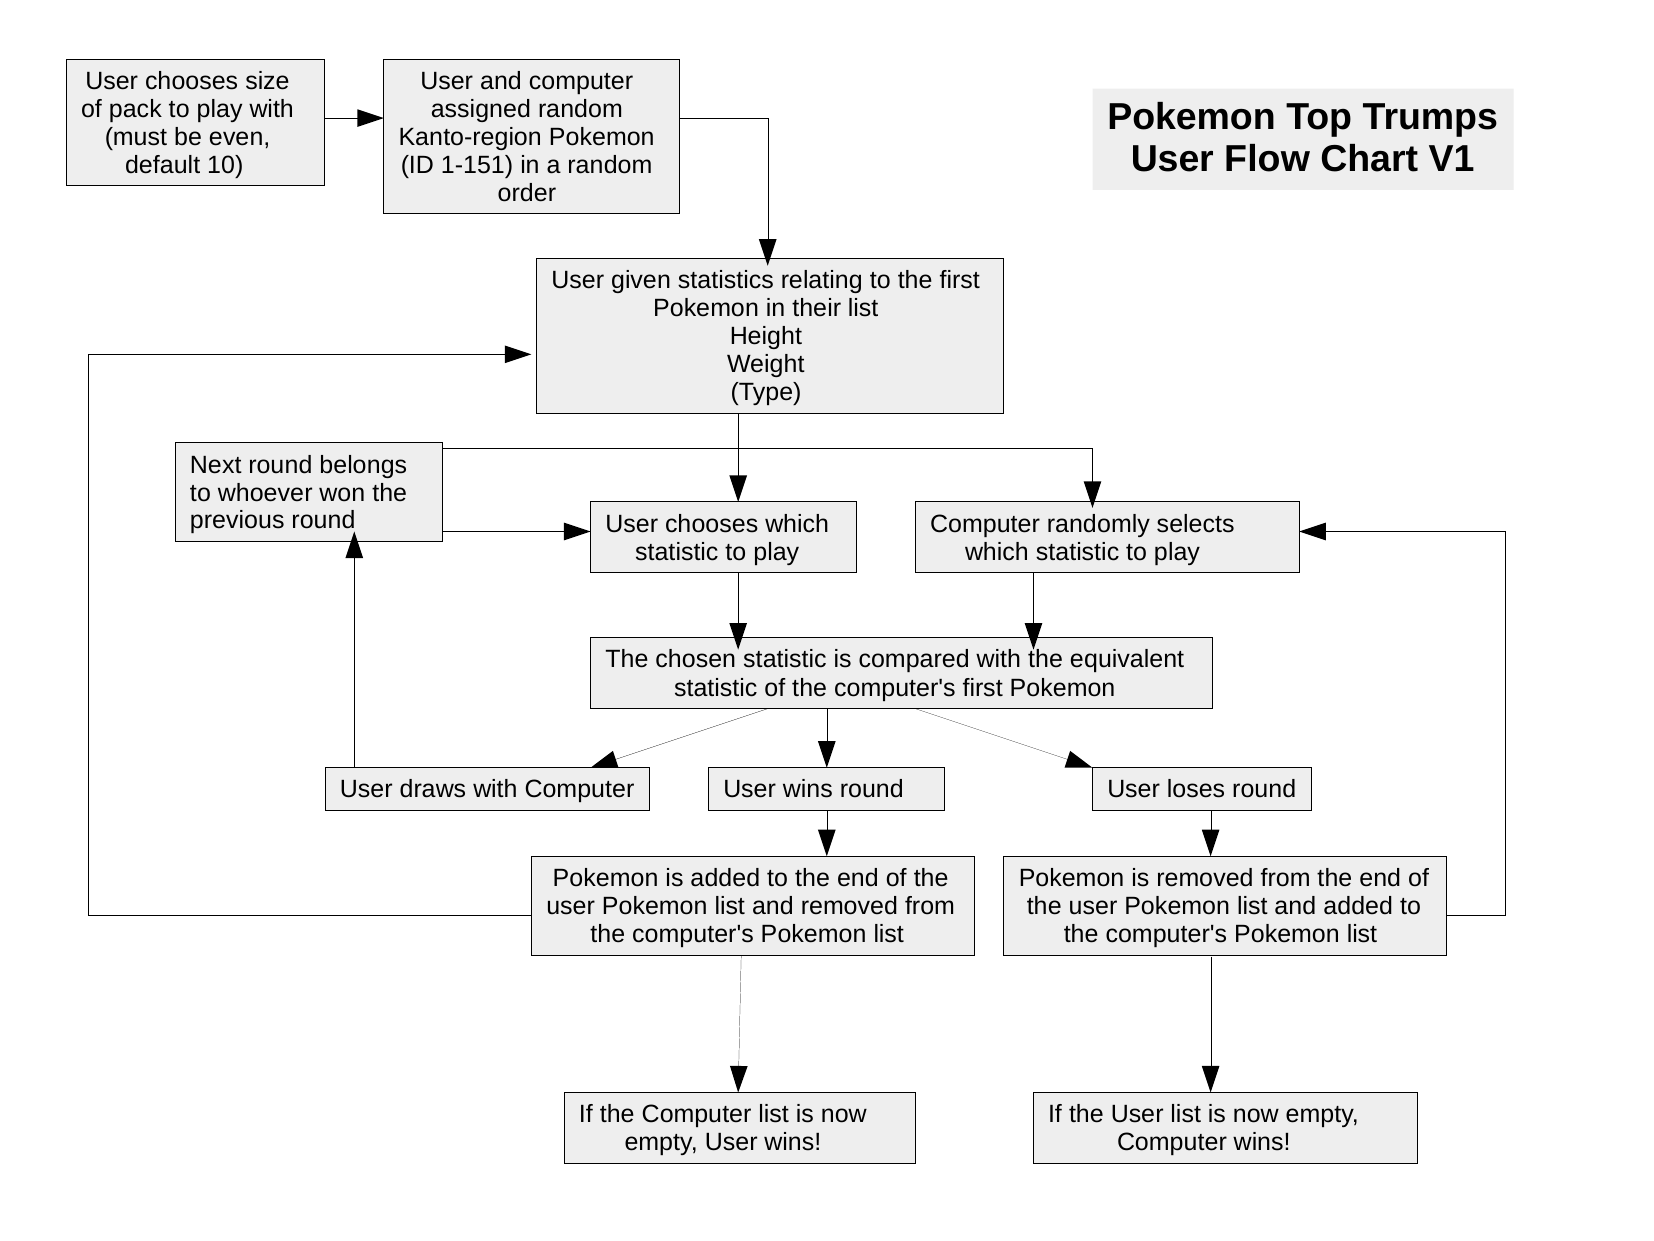

User chooses size of pack to play with (must be even, default 10)
User and computer assigned random Kanto-region Pokemon (ID 1-151) in a random order
Pokemon Top Trumps
User Flow Chart V1
User given statistics relating to the first Pokemon in their list
Height
Weight
(Type)
Next round belongs to whoever won the previous round
User chooses which statistic to play
Computer randomly selects which statistic to play
The chosen statistic is compared with the equivalent statistic of the computer's first Pokemon
User draws with Computer
User wins round
User loses round
Pokemon is added to the end of the user Pokemon list and removed from the computer's Pokemon list
Pokemon is removed from the end of the user Pokemon list and added to the computer's Pokemon list
If the Computer list is now empty, User wins!
If the User list is now empty, Computer wins!